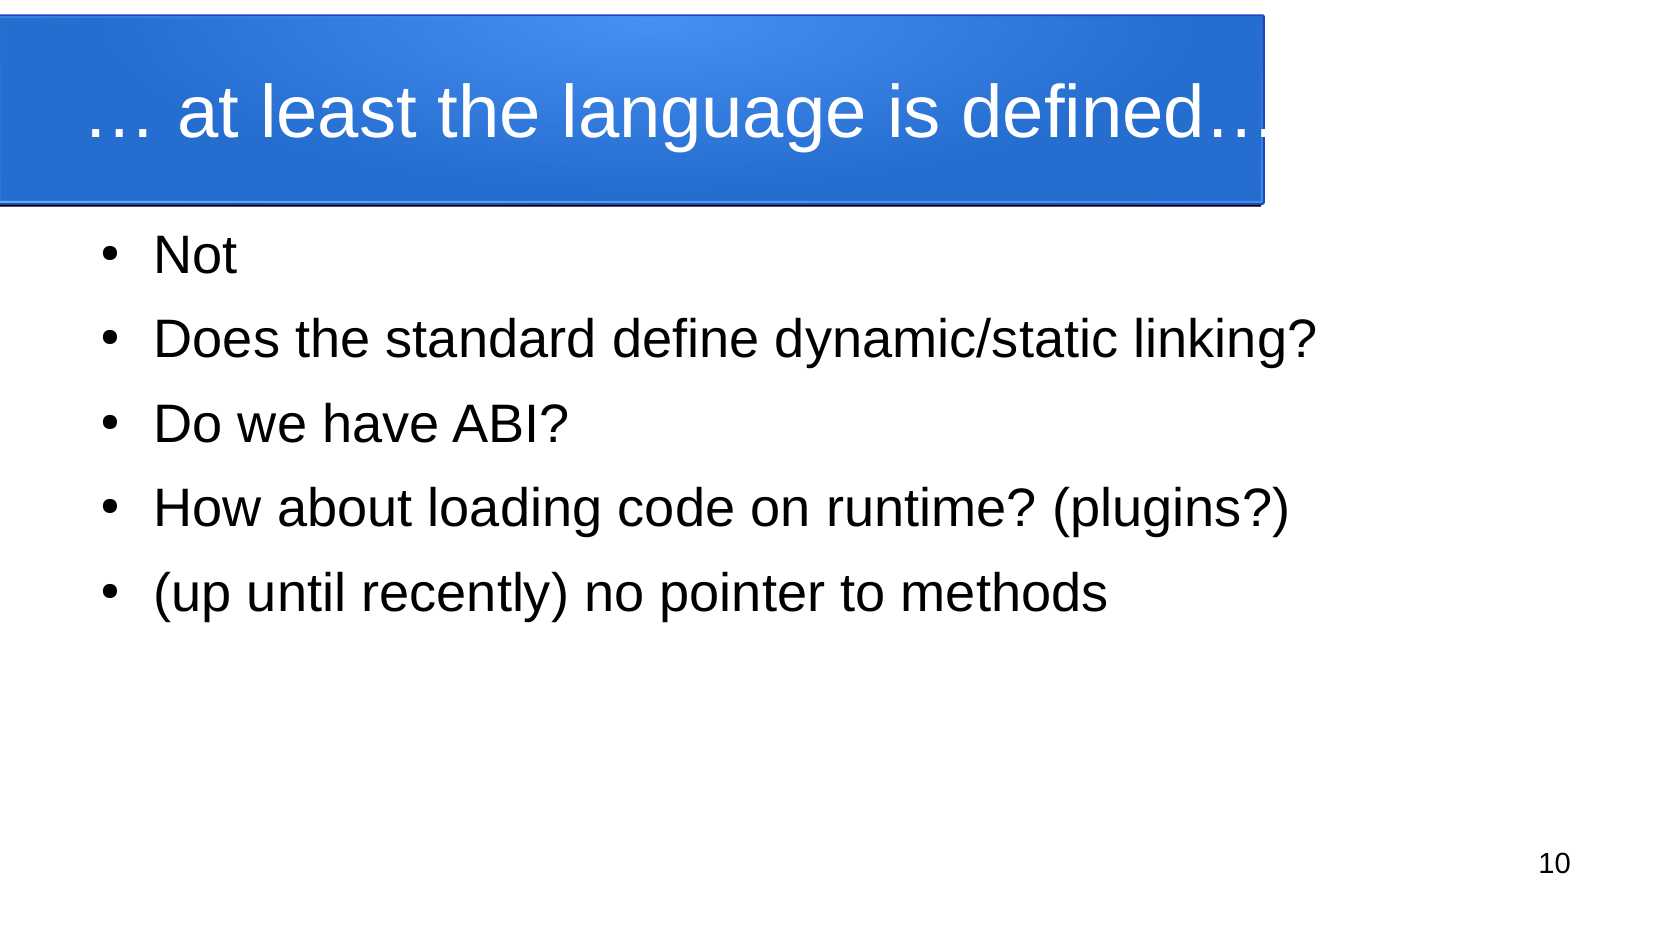

# … at least the language is defined….
Not
Does the standard define dynamic/static linking?
Do we have ABI?
How about loading code on runtime? (plugins?)
(up until recently) no pointer to methods
10